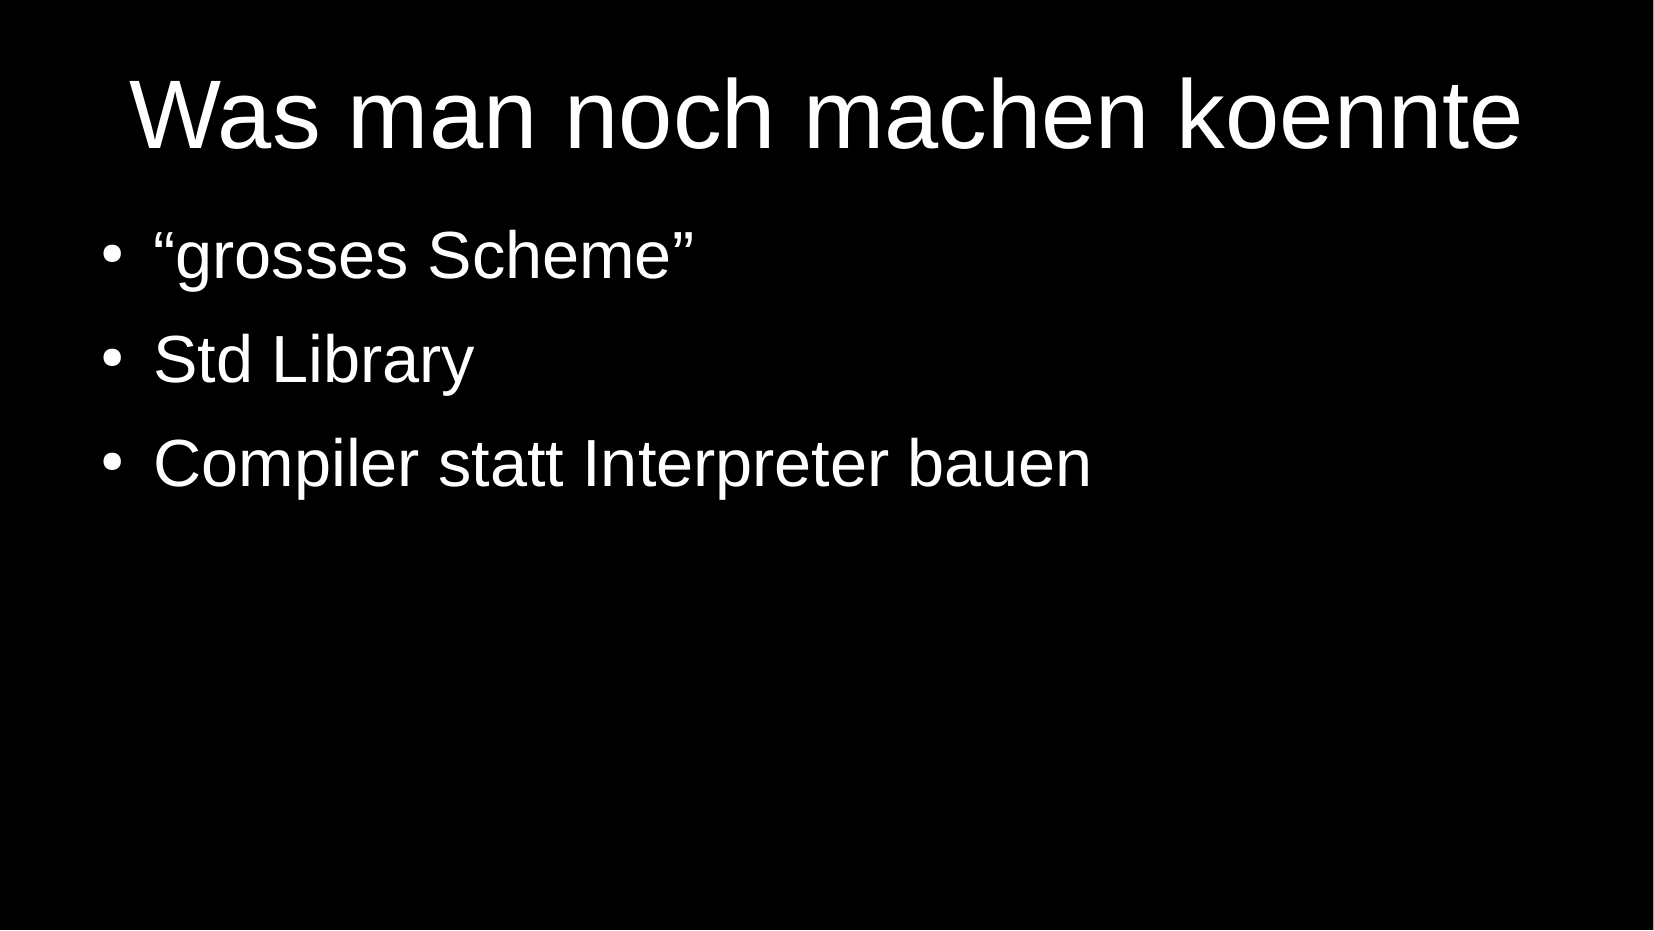

# Was man noch machen koennte
“grosses Scheme”
Std Library
Compiler statt Interpreter bauen